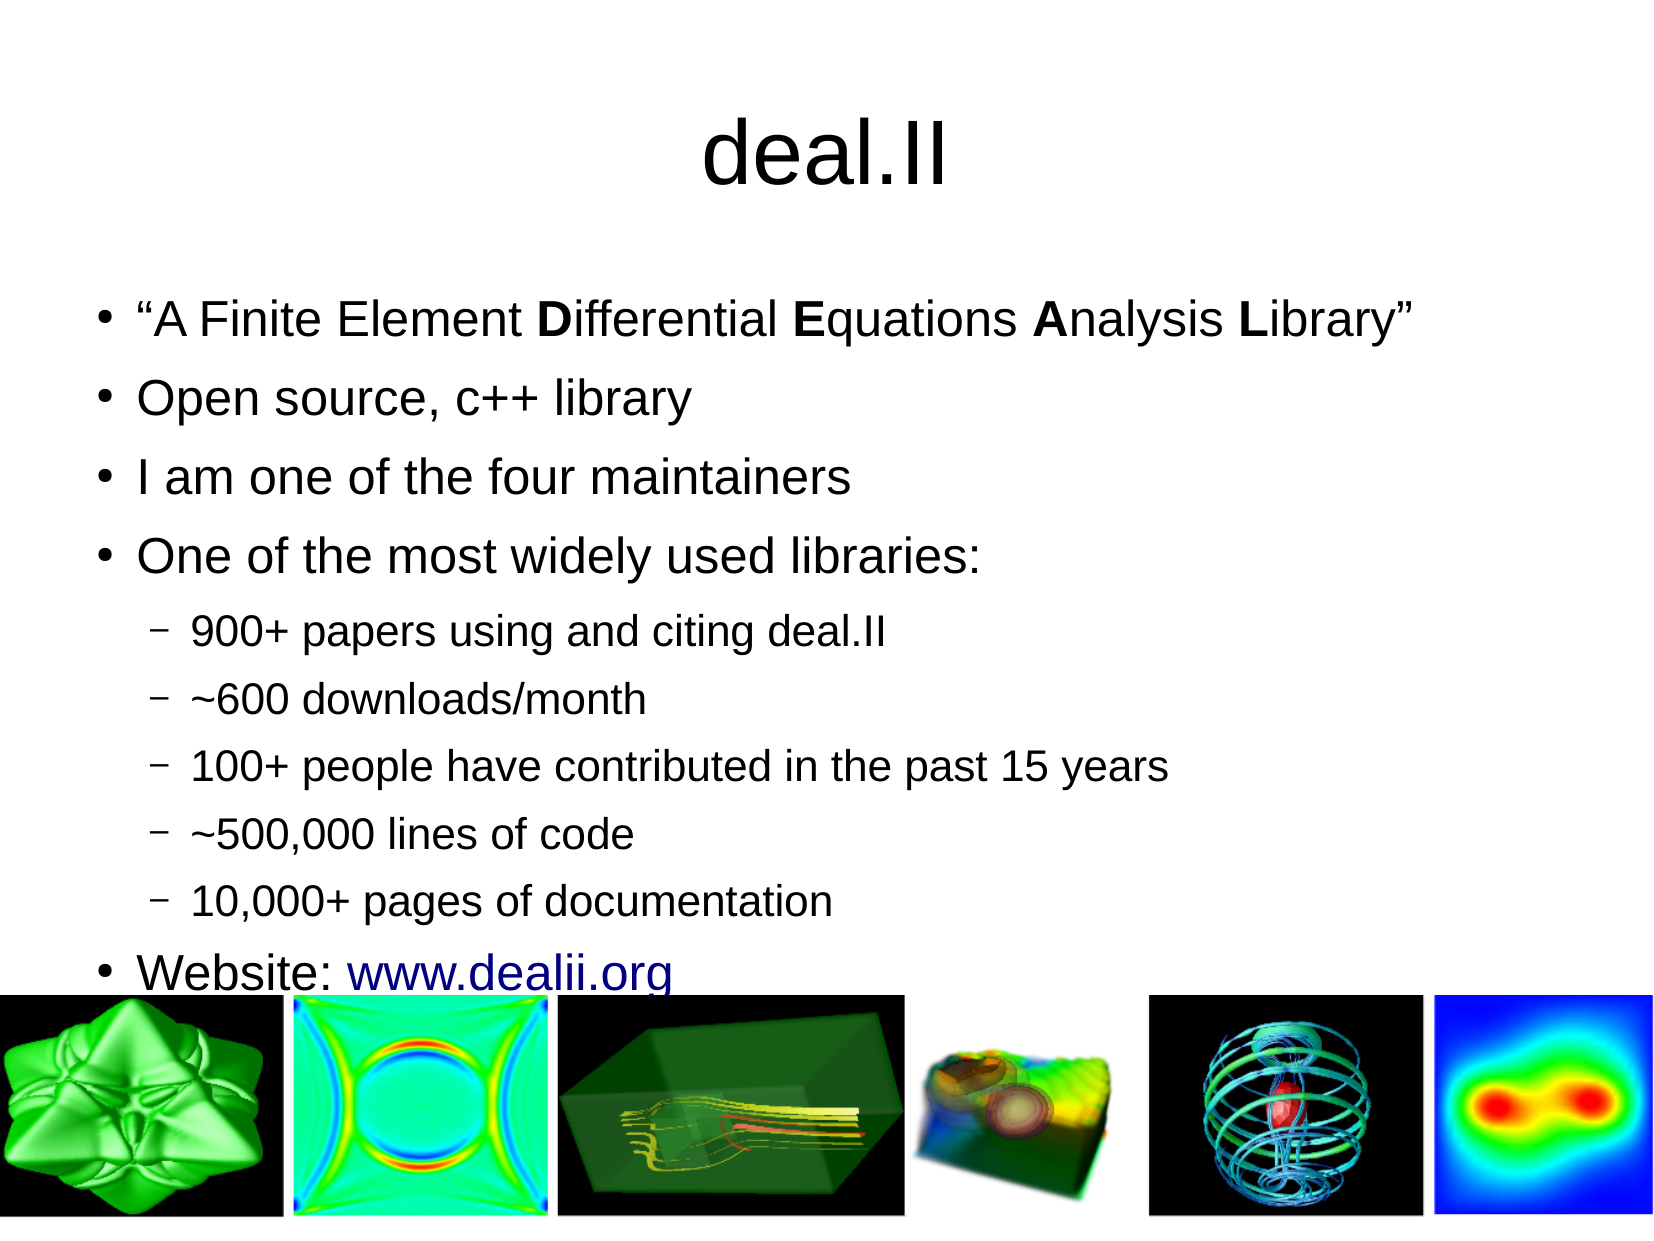

# deal.II
“A Finite Element Differential Equations Analysis Library”
Open source, c++ library
I am one of the four maintainers
One of the most widely used libraries:
900+ papers using and citing deal.II
~600 downloads/month
100+ people have contributed in the past 15 years
~500,000 lines of code
10,000+ pages of documentation
Website: www.dealii.org
7